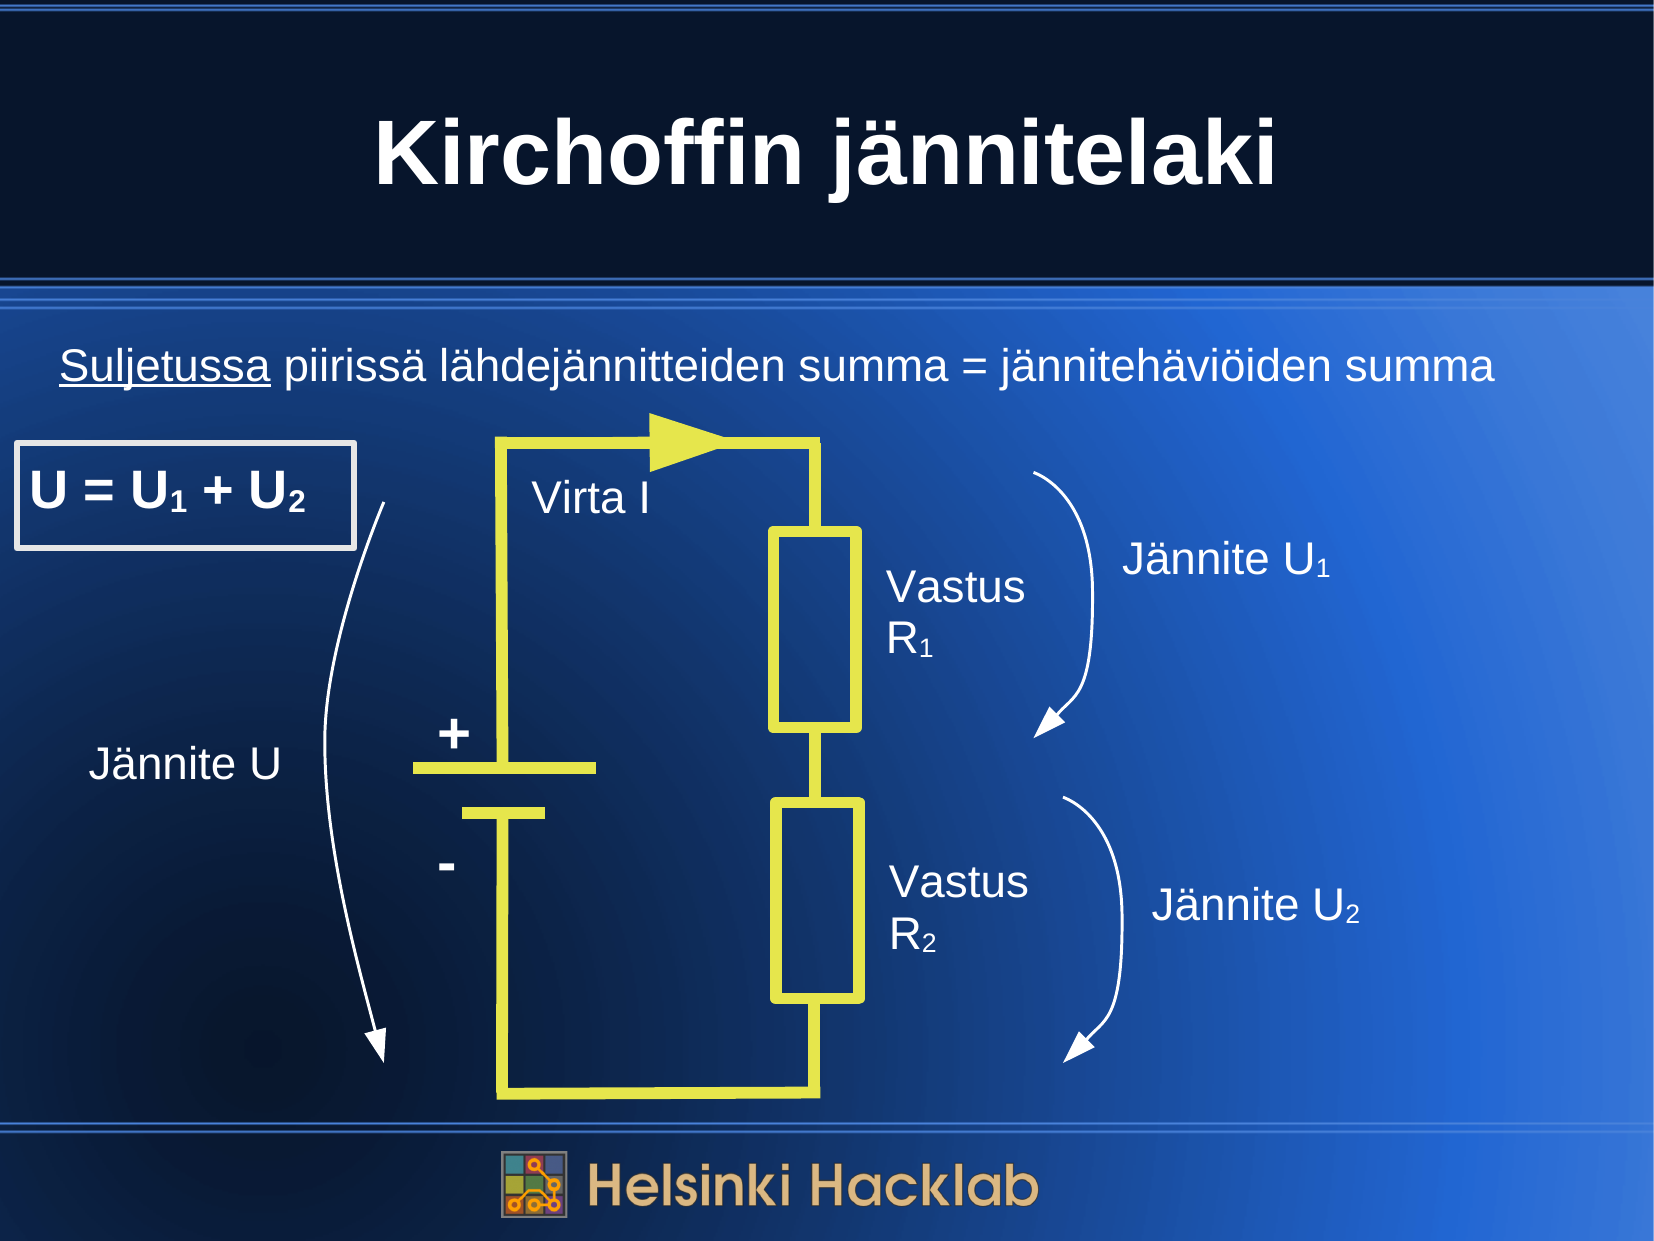

# Kirchoffin jännitelaki
Suljetussa piirissä lähdejännitteiden summa = jännitehäviöiden summa
U = U1 + U2
Virta I
Jännite U1
Vastus R1
+
Jännite U
-
Vastus R2
Jännite U2